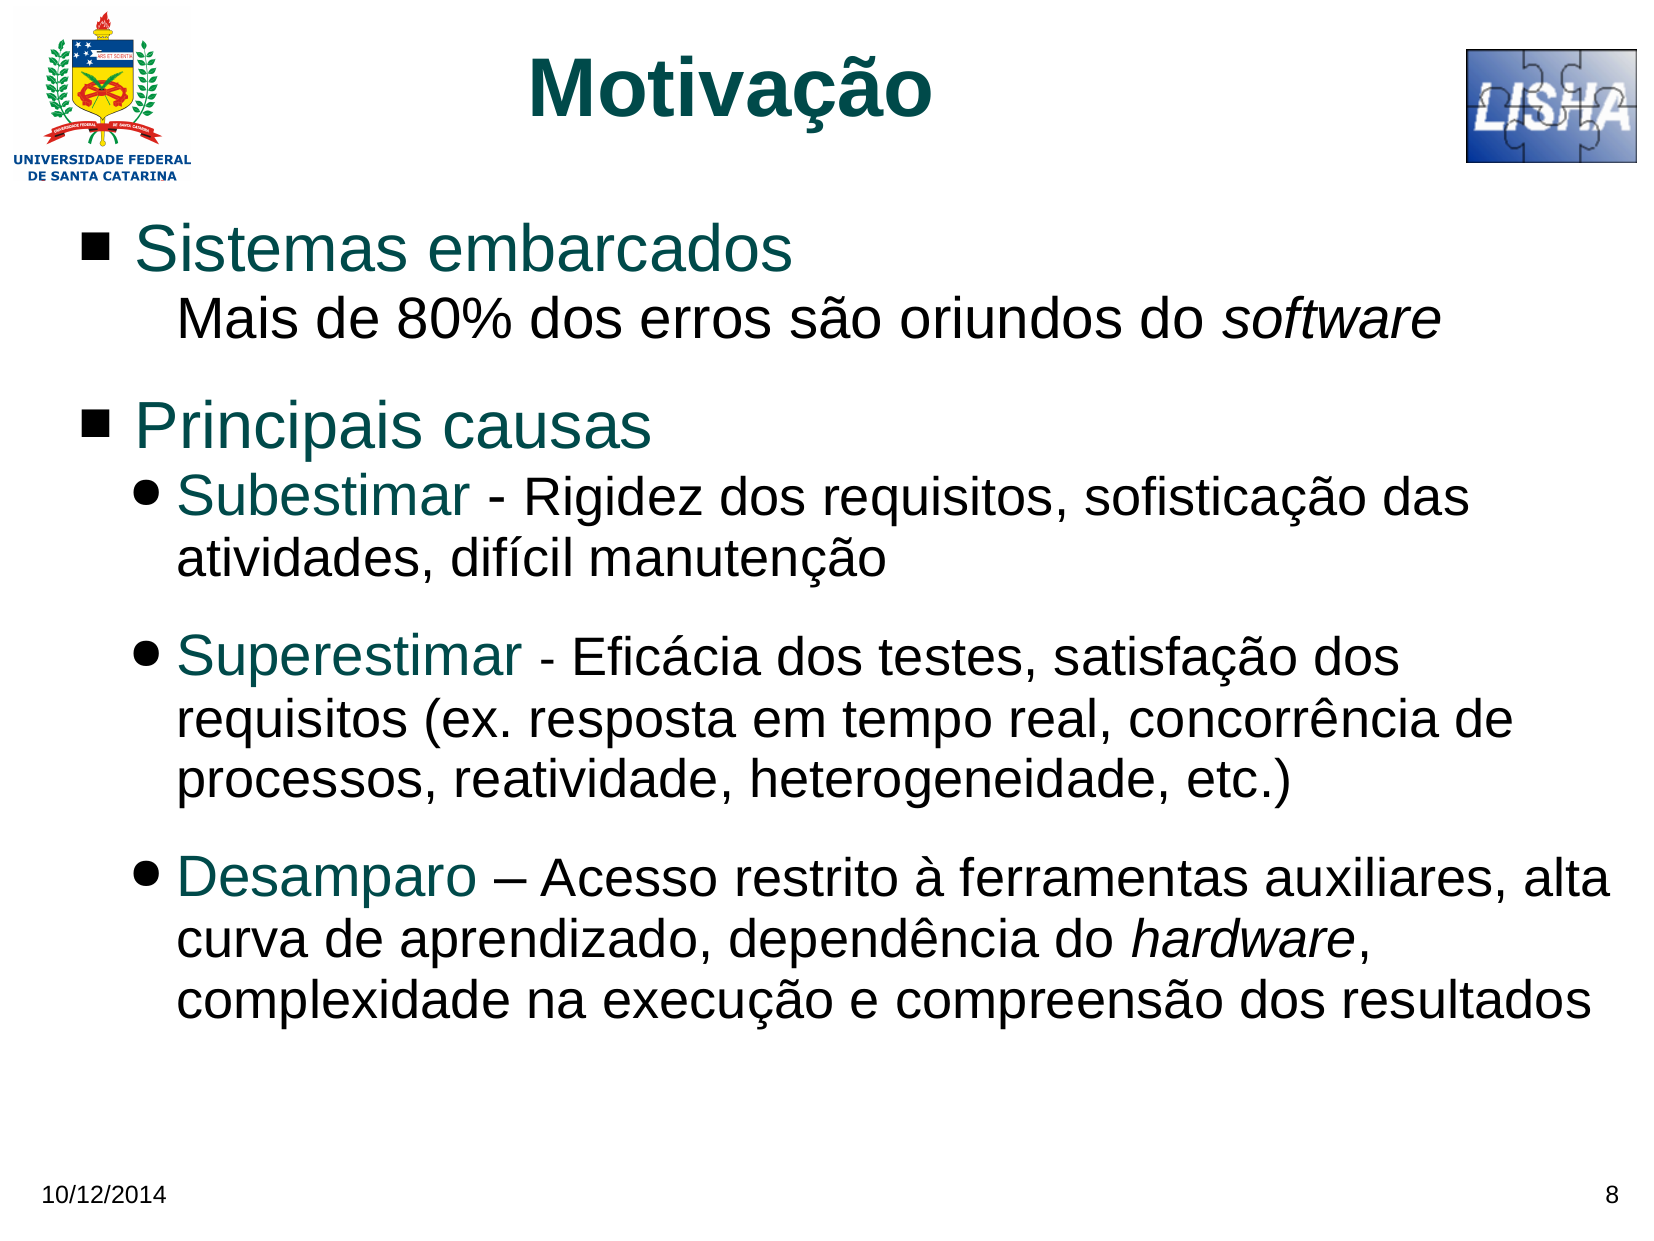

# Motivação
Sistemas embarcados
Mais de 80% dos erros são oriundos do software
Principais causas
Subestimar - Rigidez dos requisitos, sofisticação das atividades, difícil manutenção
Superestimar - Eficácia dos testes, satisfação dos requisitos (ex. resposta em tempo real, concorrência de processos, reatividade, heterogeneidade, etc.)
Desamparo – Acesso restrito à ferramentas auxiliares, alta curva de aprendizado, dependência do hardware, complexidade na execução e compreensão dos resultados